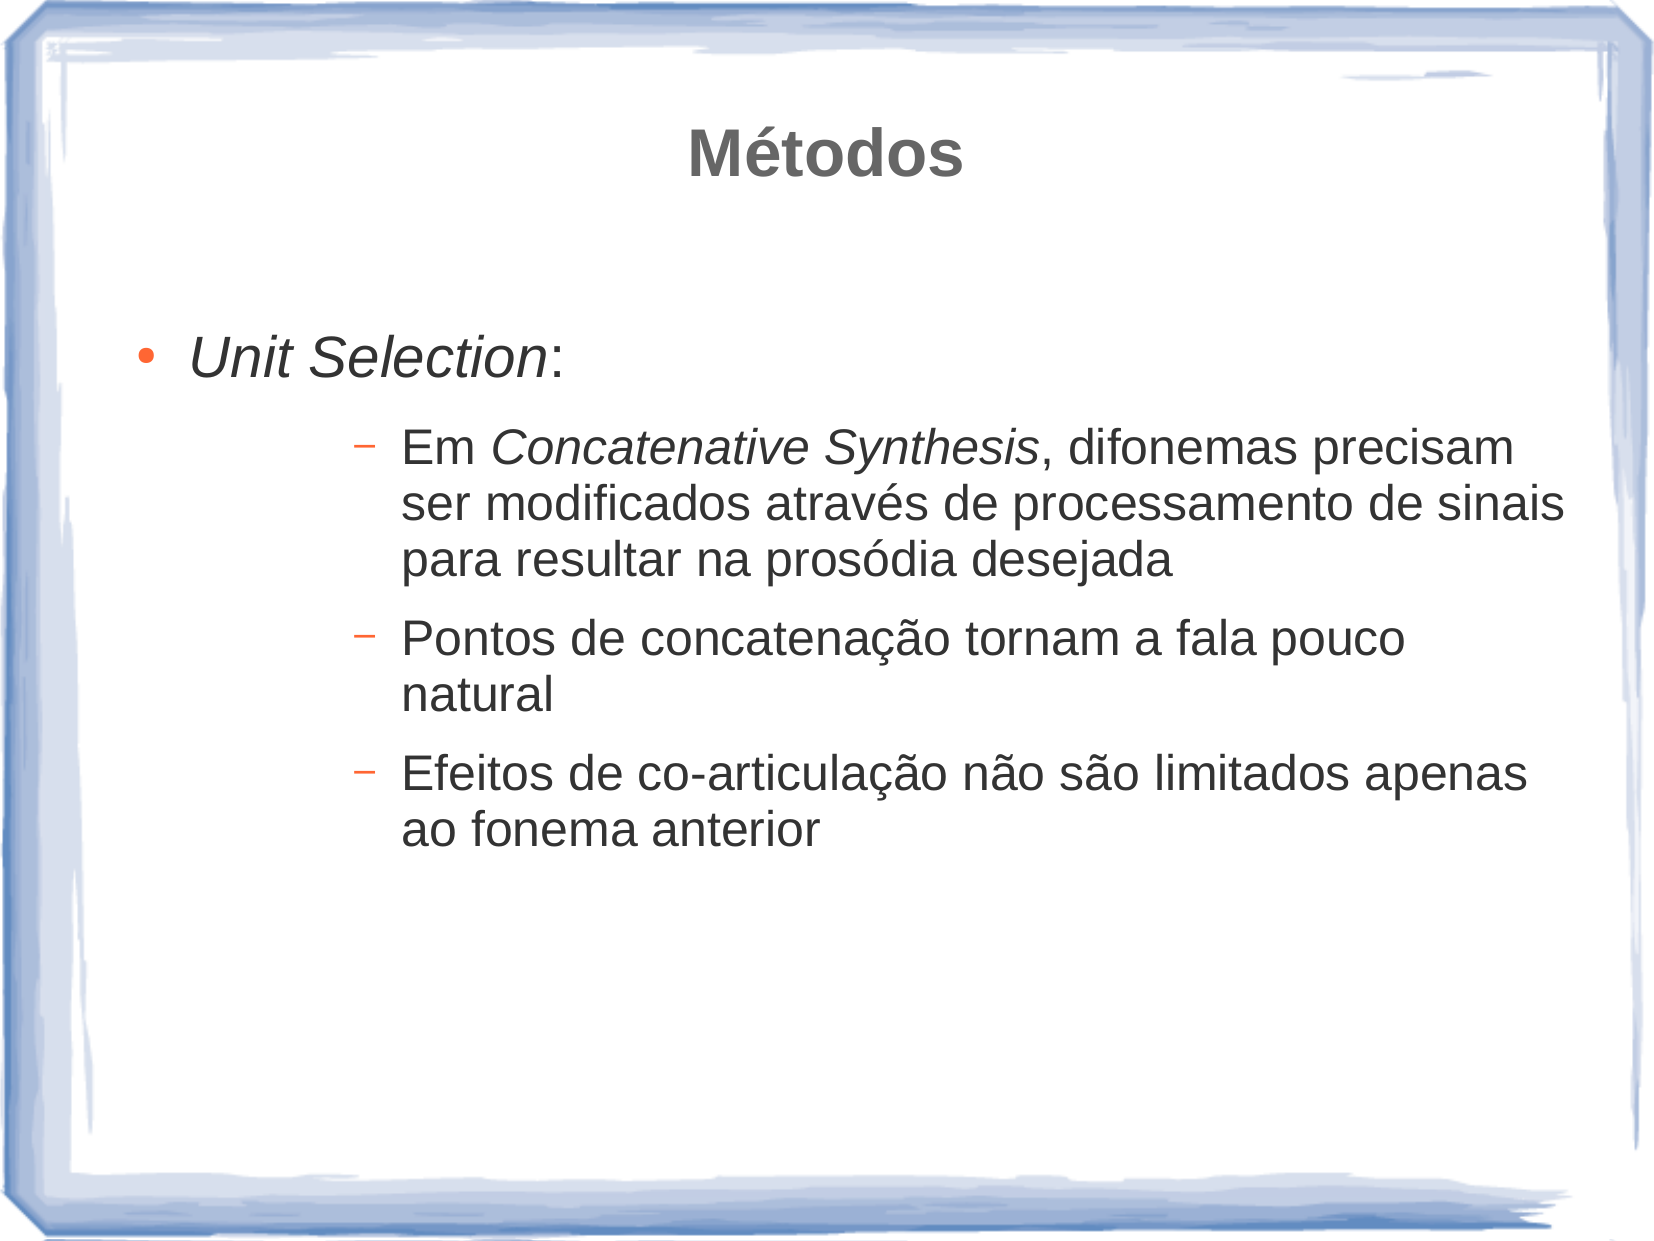

# Métodos
Unit Selection:
Em Concatenative Synthesis, difonemas precisam ser modificados através de processamento de sinais para resultar na prosódia desejada
Pontos de concatenação tornam a fala pouco natural
Efeitos de co-articulação não são limitados apenas ao fonema anterior